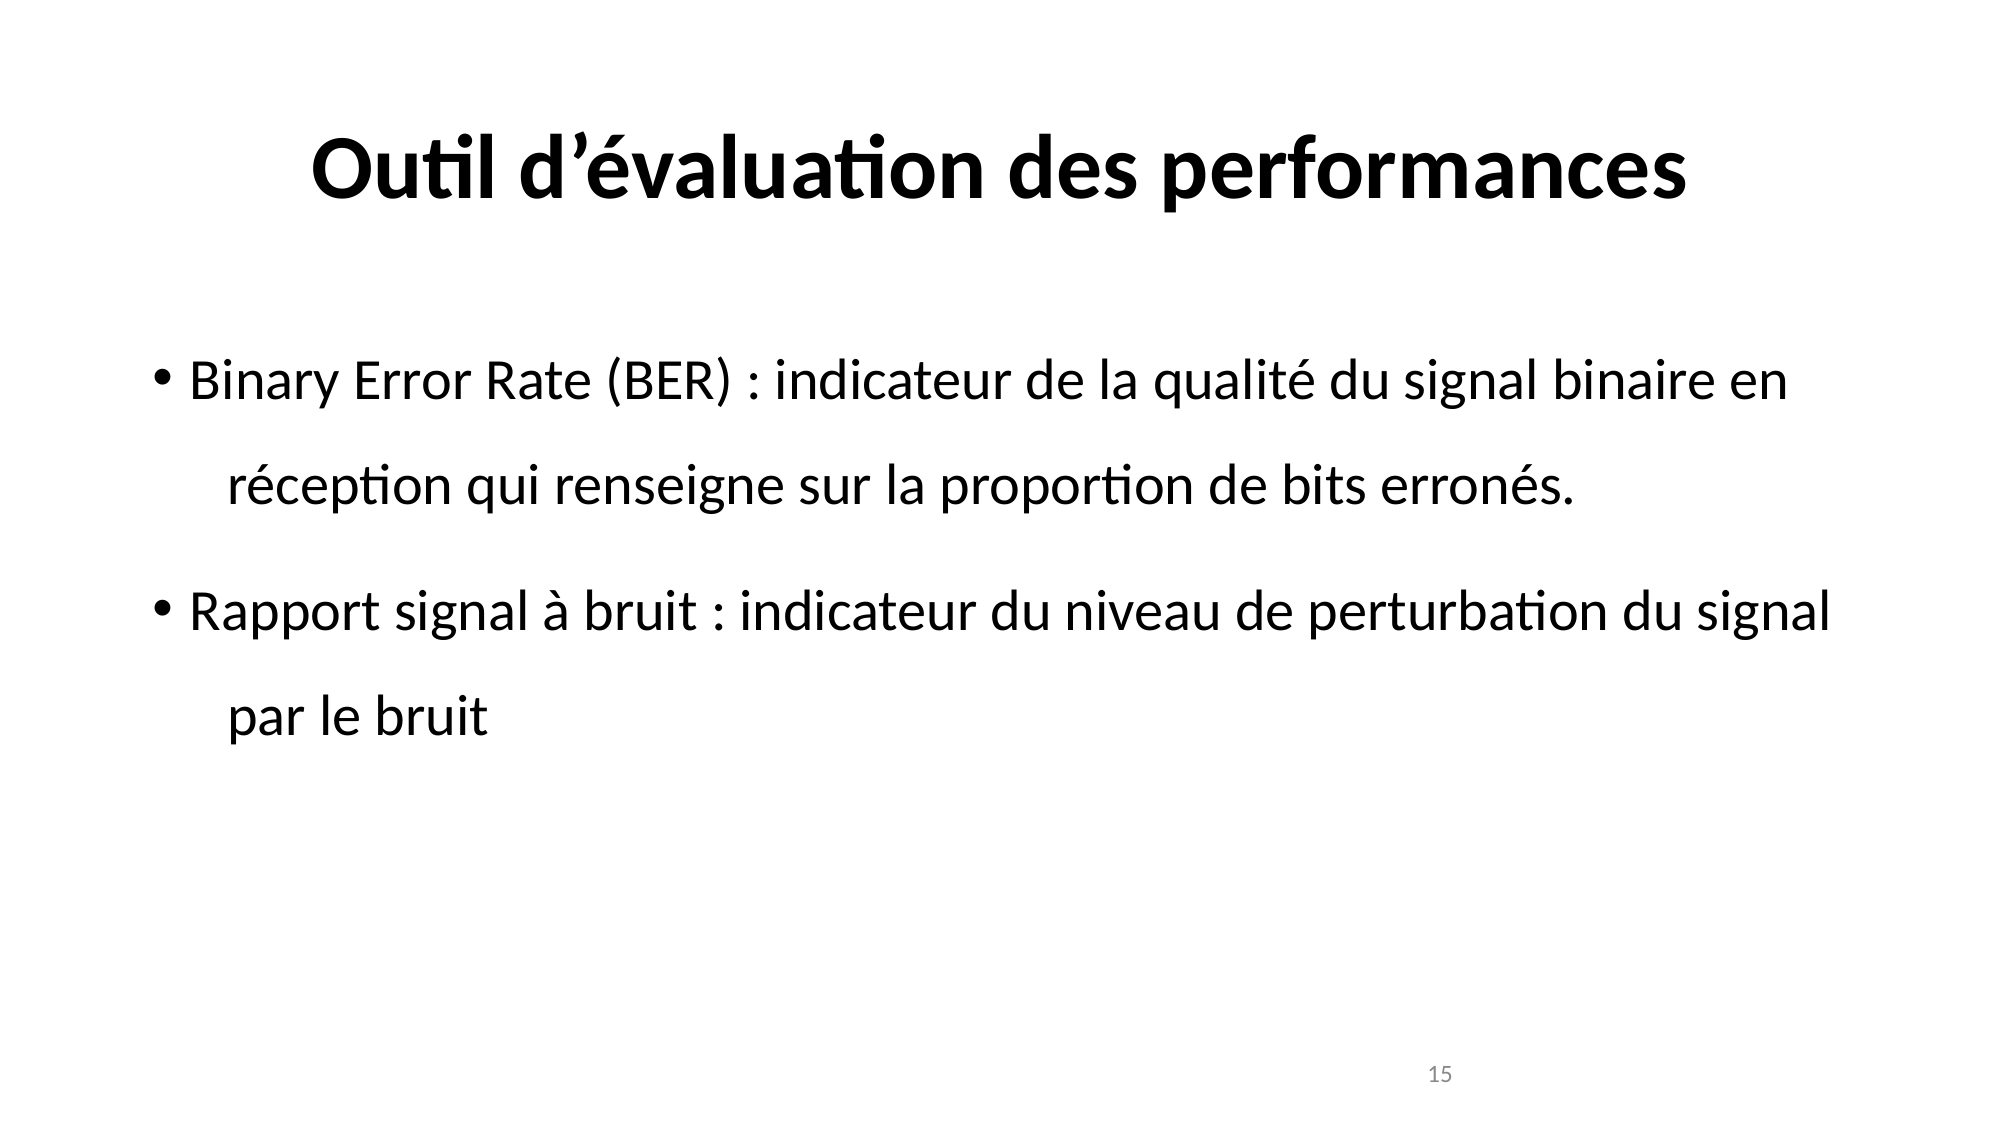

# Outil d’évaluation des performances
Binary Error Rate (BER) : indicateur de la qualité du signal binaire en
réception qui renseigne sur la proportion de bits erronés.
Rapport signal à bruit : indicateur du niveau de perturbation du signal par le bruit